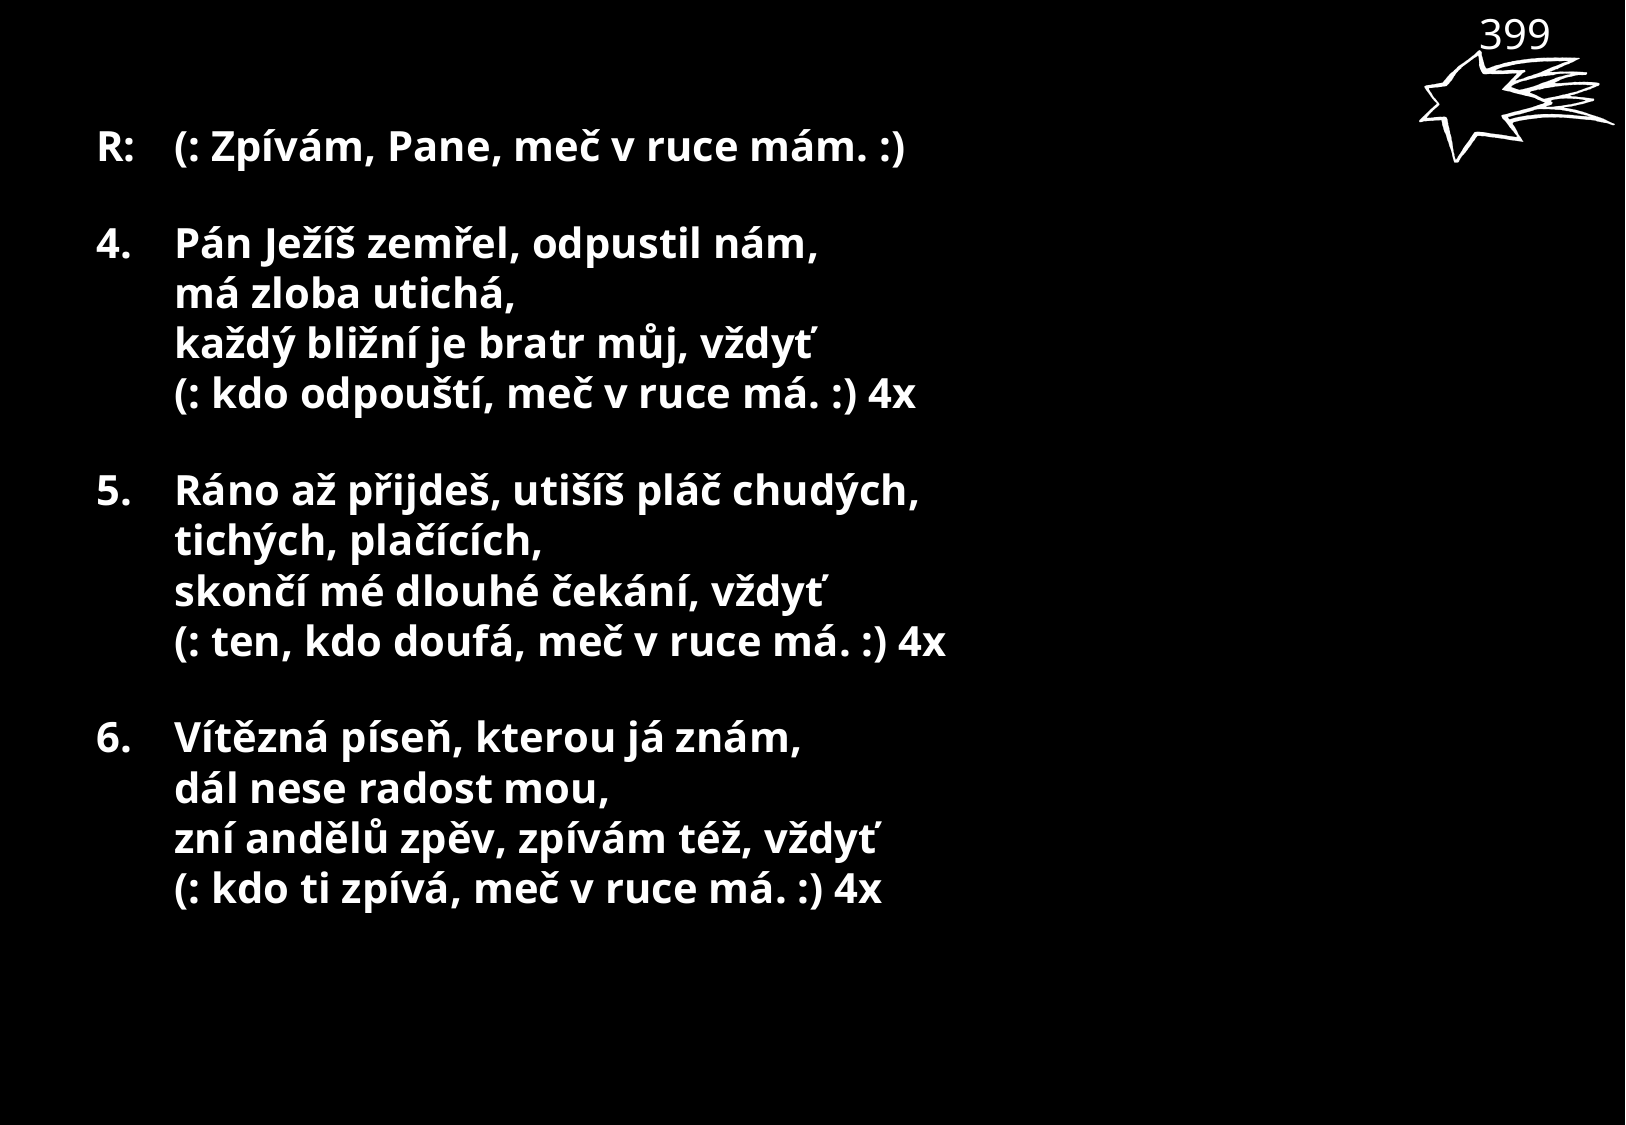

399
# R: 	(: Zpívám, Pane, meč v ruce mám. :)
4.	Pán Ježíš zemřel, odpustil nám,
má zloba utichá,
každý bližní je bratr můj, vždyť
(: kdo odpouští, meč v ruce má. :) 4x
5.	Ráno až přijdeš, utišíš pláč chudých,
tichých, plačících,
skončí mé dlouhé čekání, vždyť
(: ten, kdo doufá, meč v ruce má. :) 4x
6.	Vítězná píseň, kterou já znám,
dál nese radost mou,
zní andělů zpěv, zpívám též, vždyť
(: kdo ti zpívá, meč v ruce má. :) 4x